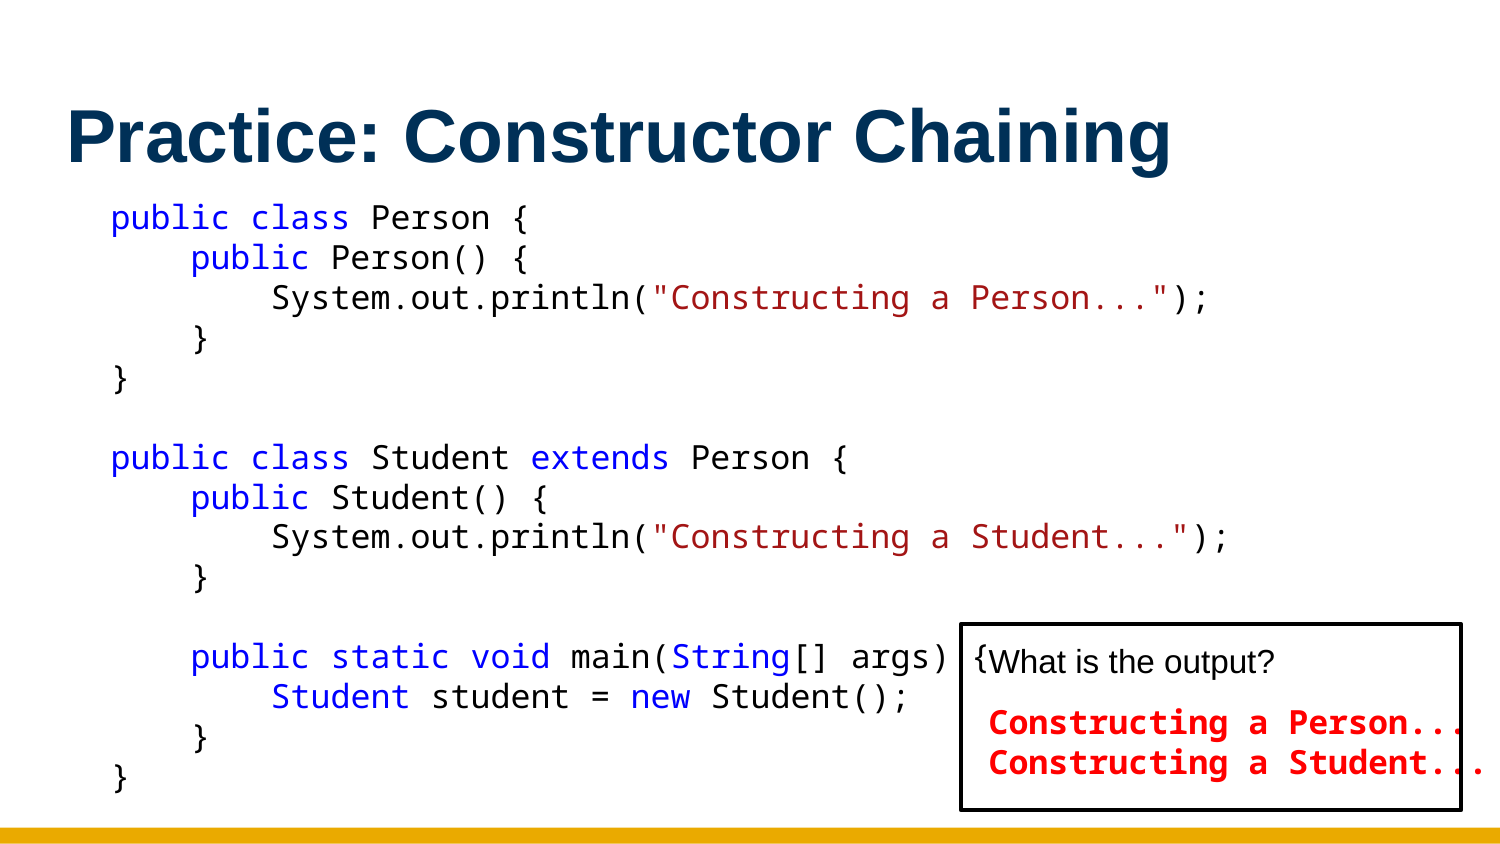

# Practice: Constructor Chaining
public class Person {
    public Person() {
        System.out.println("Constructing a Person...");
    }
}
public class Student extends Person {
    public Student() {
        System.out.println("Constructing a Student...");
    }
 public static void main(String[] args) {
        Student student = new Student();
    }
}
What is the output?
Constructing a Person...
Constructing a Student...